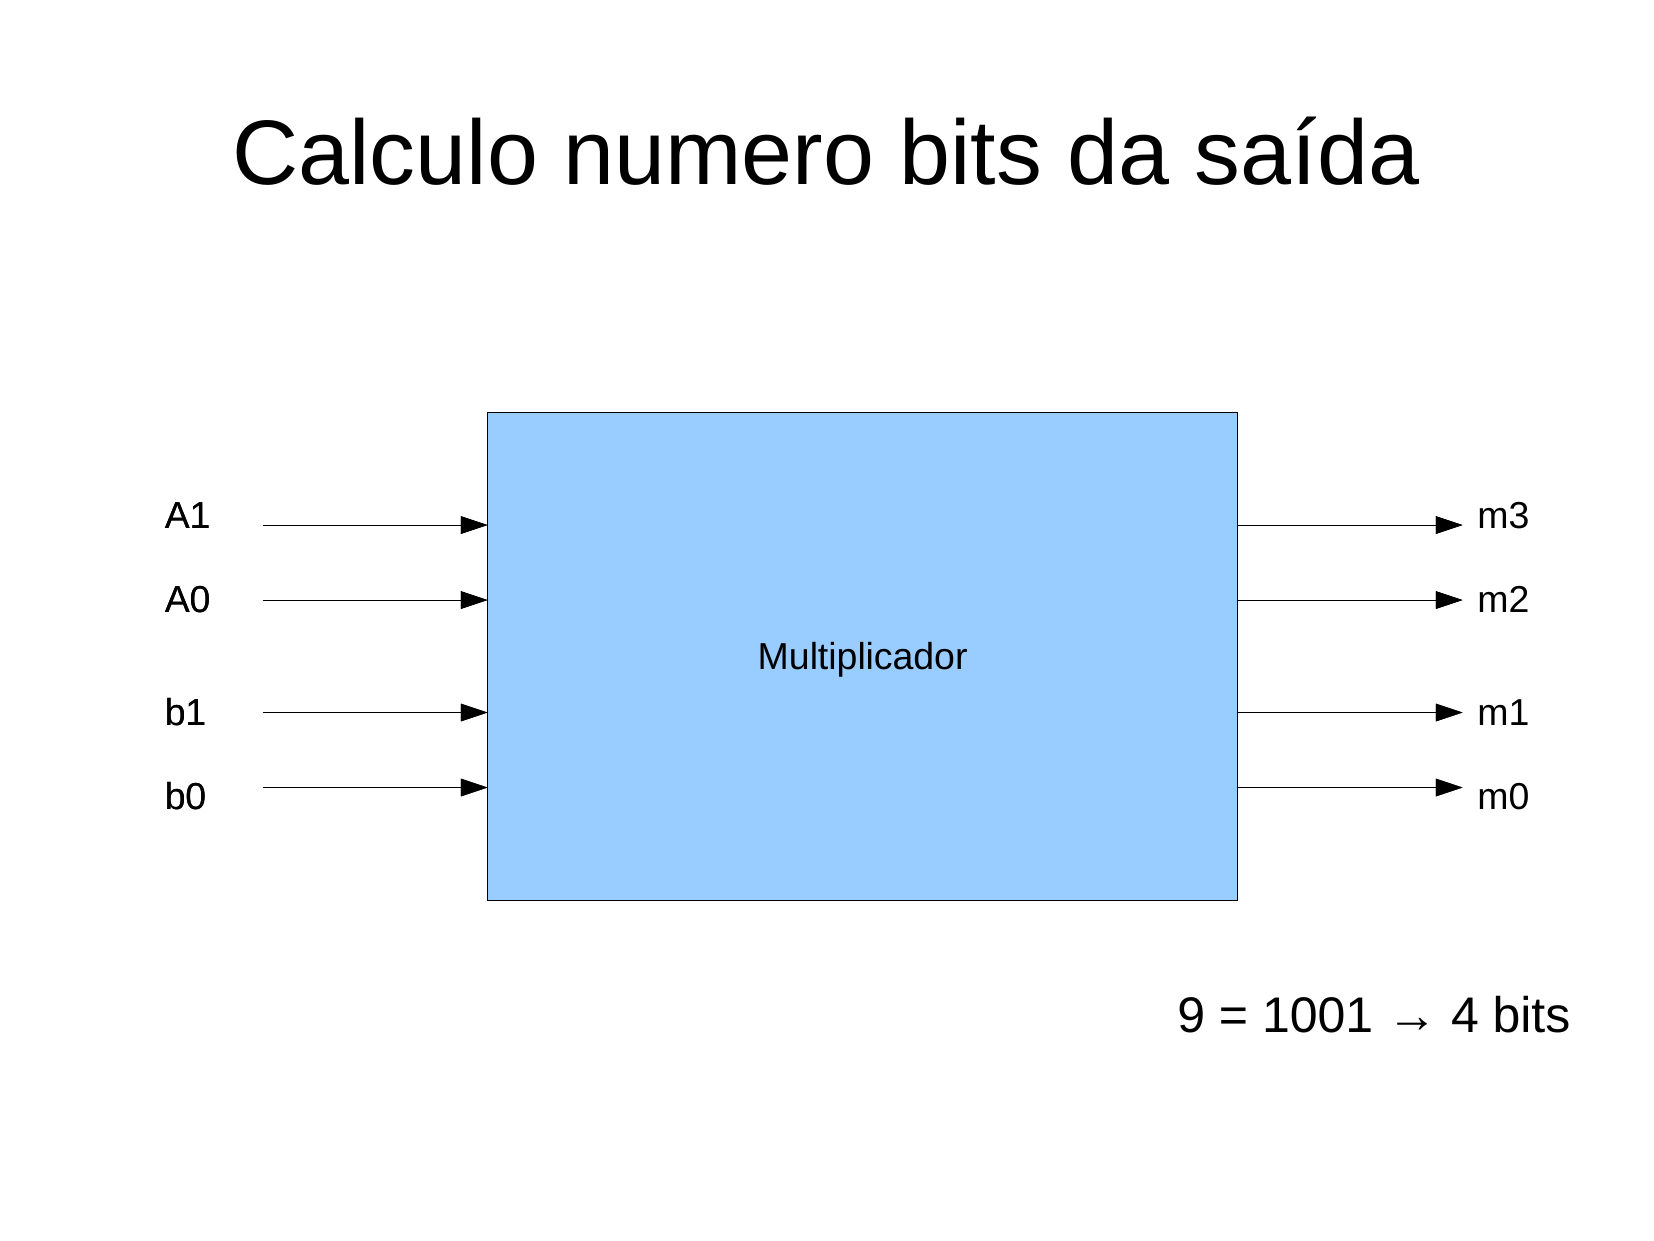

# Calculo numero bits da saída
Multiplicador
A1
A0
m3
m2
A1
A0
b1
b0
m1
m0
b1
b0
9 = 1001 → 4 bits